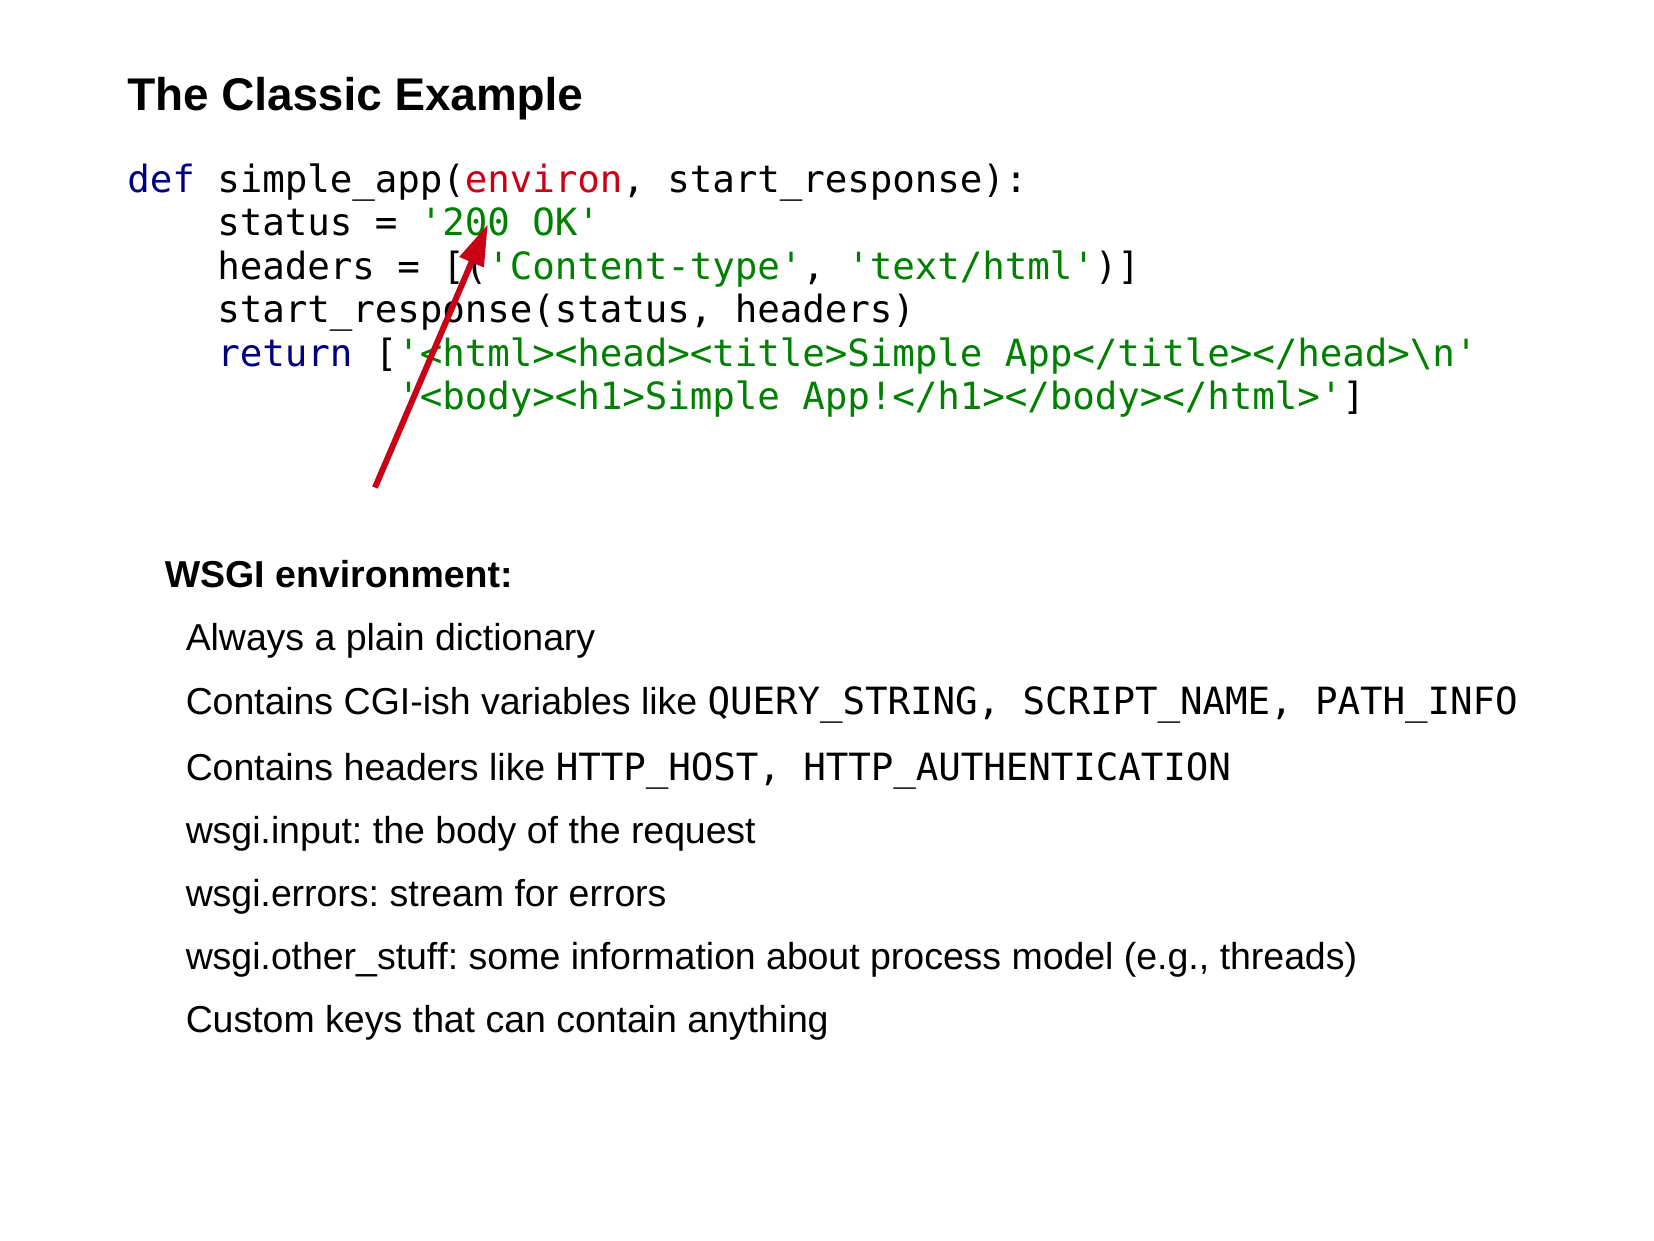

The Classic Example
def simple_app(environ, start_response):
 status = '200 OK'
 headers = [('Content-type', 'text/html')]
 start_response(status, headers)
 return ['<html><head><title>Simple App</title></head>\n'
 '<body><h1>Simple App!</h1></body></html>']
WSGI environment:
 Always a plain dictionary
 Contains CGI-ish variables like QUERY_STRING, SCRIPT_NAME, PATH_INFO
 Contains headers like HTTP_HOST, HTTP_AUTHENTICATION
 wsgi.input: the body of the request
 wsgi.errors: stream for errors
 wsgi.other_stuff: some information about process model (e.g., threads)
 Custom keys that can contain anything